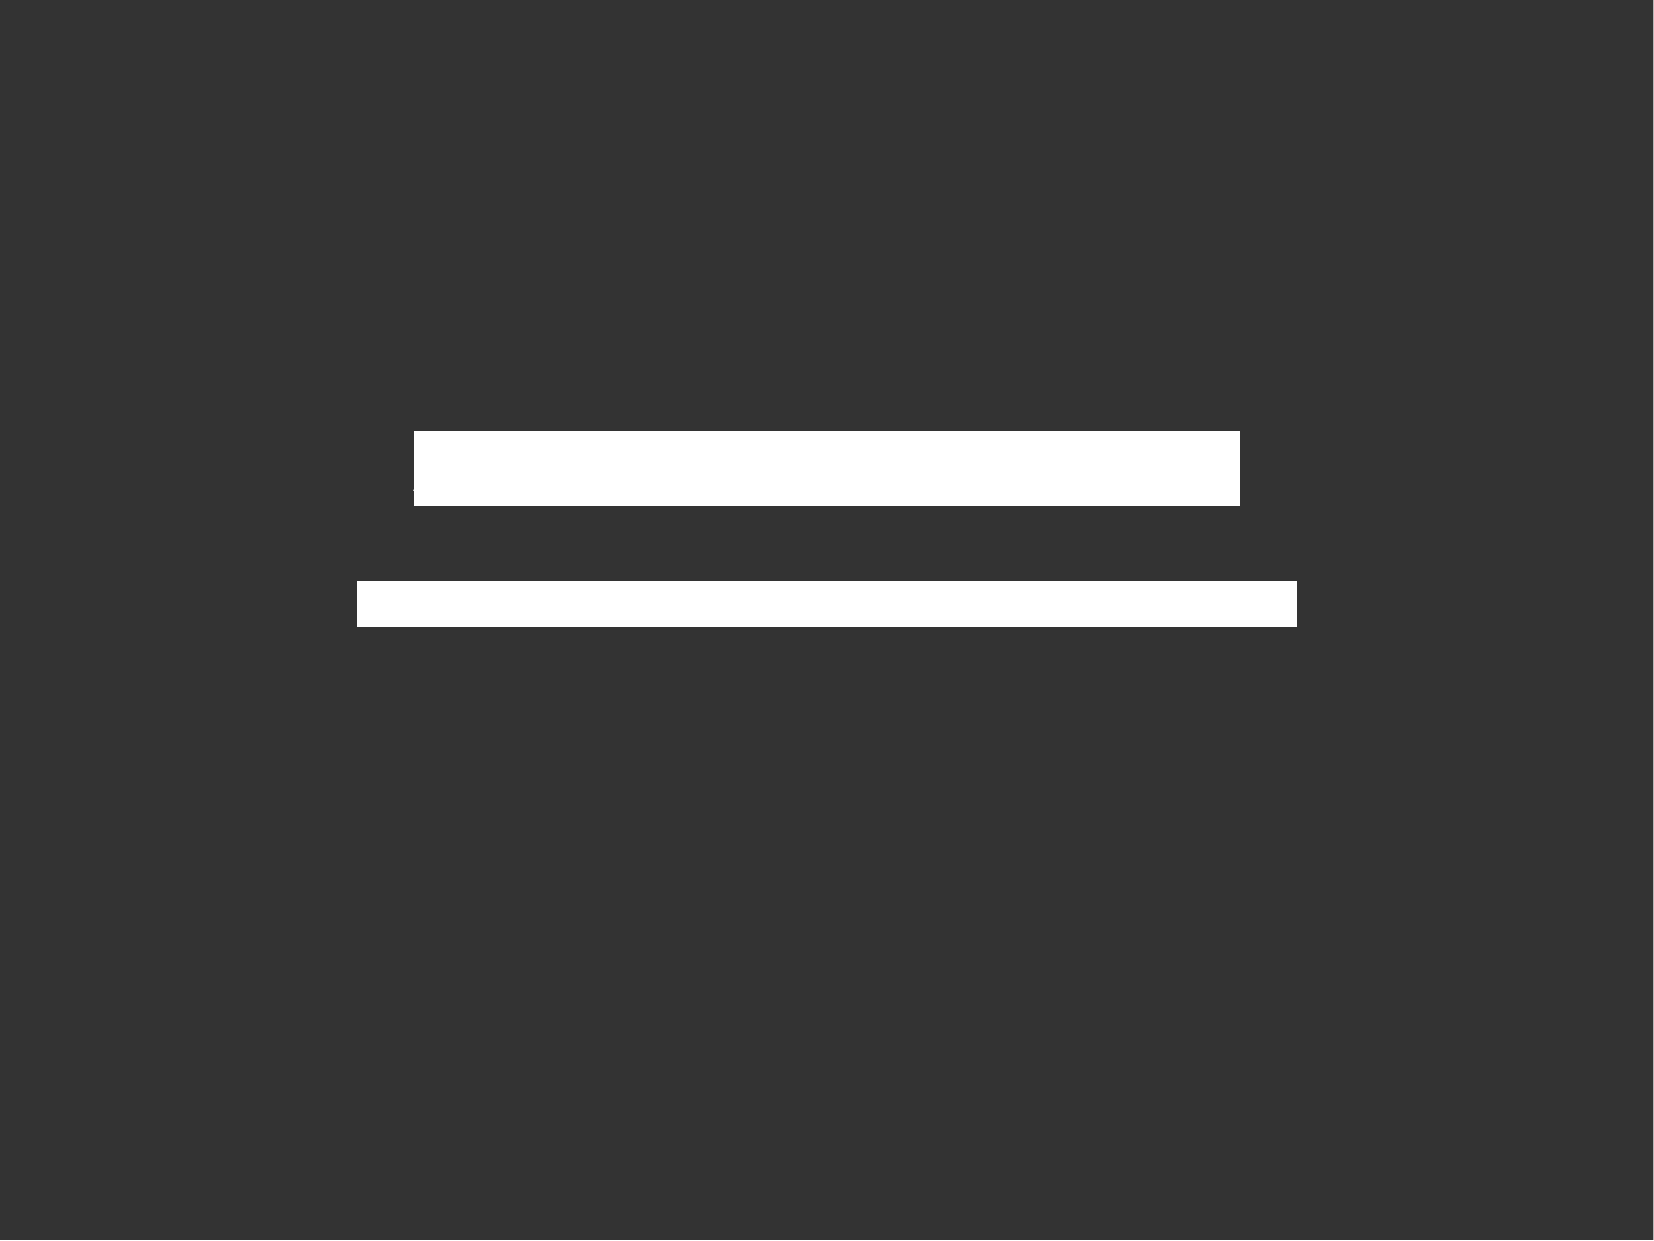

# Analysis of local care needs
Jan van der Laan, Dick Windmeijer and Alex Priem